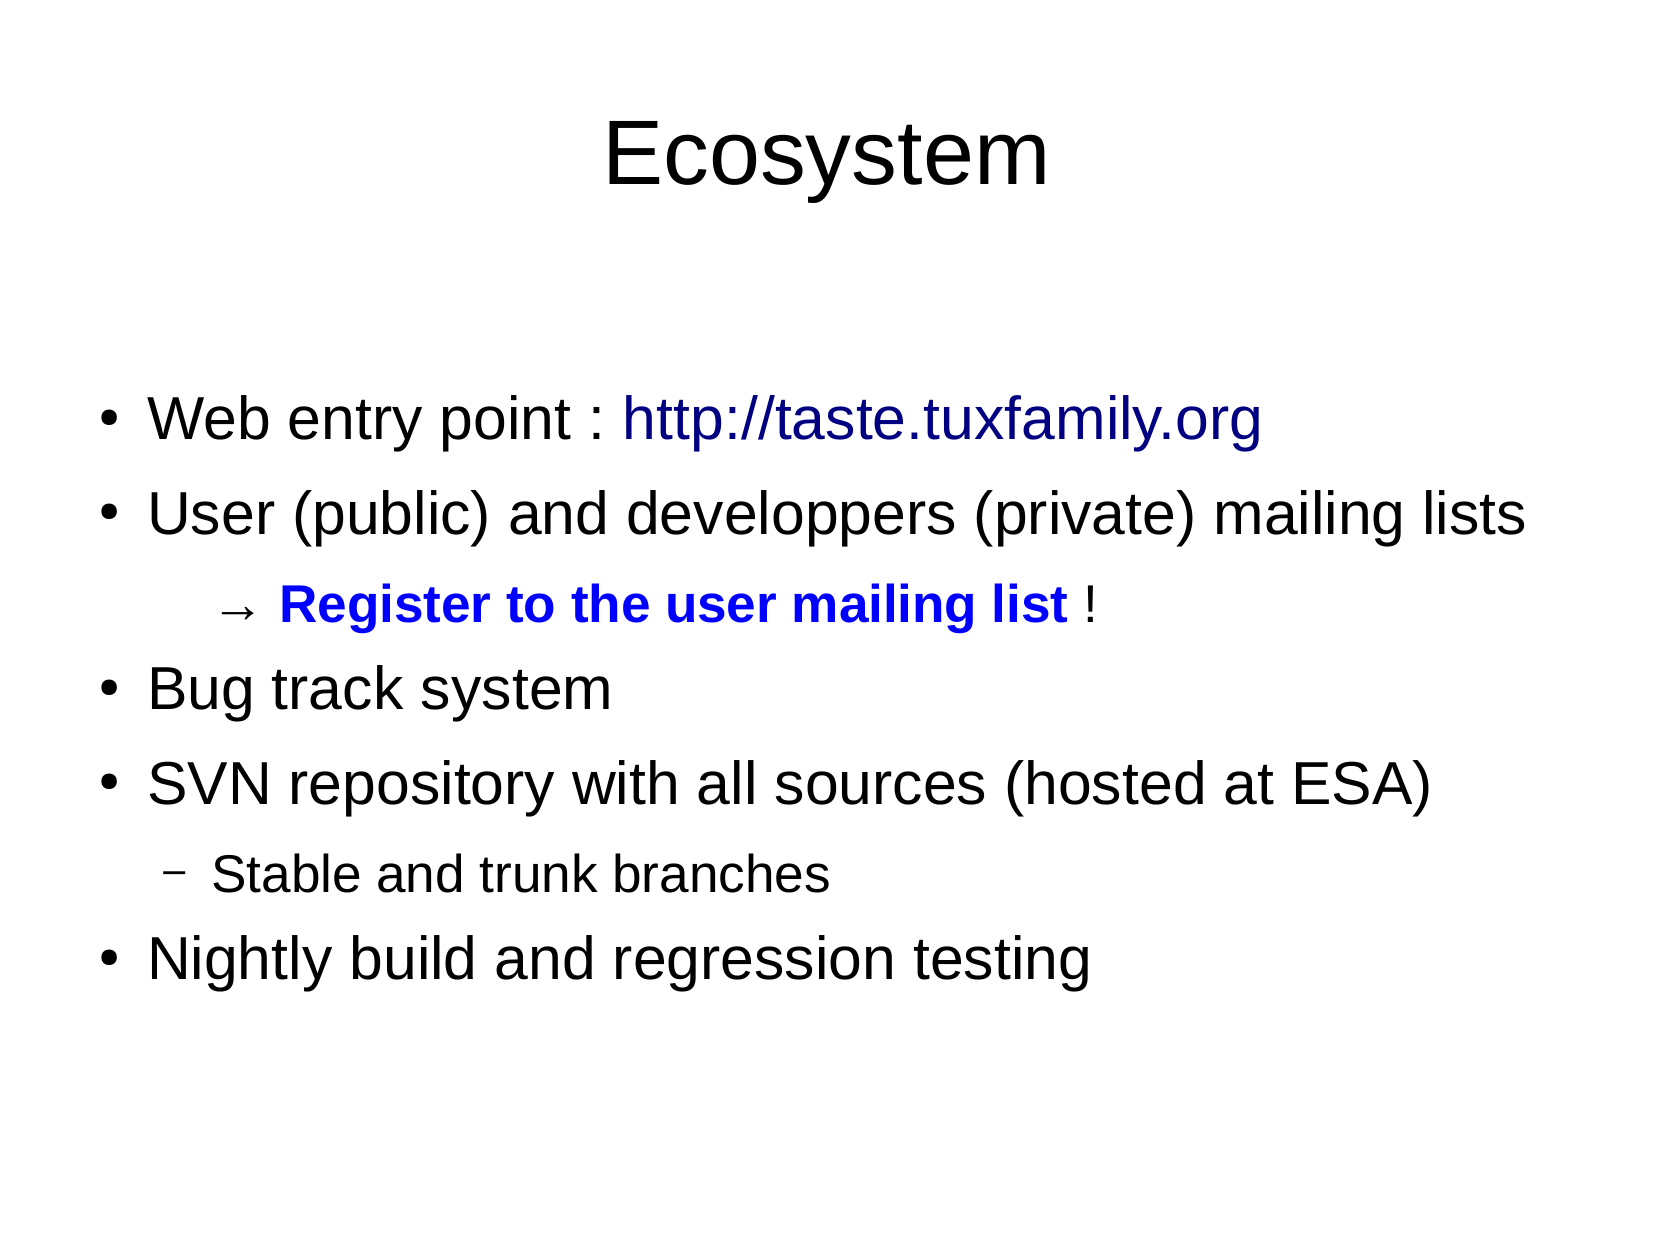

# Ecosystem
Web entry point : http://taste.tuxfamily.org
User (public) and developpers (private) mailing lists
→ Register to the user mailing list !
Bug track system
SVN repository with all sources (hosted at ESA)
Stable and trunk branches
Nightly build and regression testing